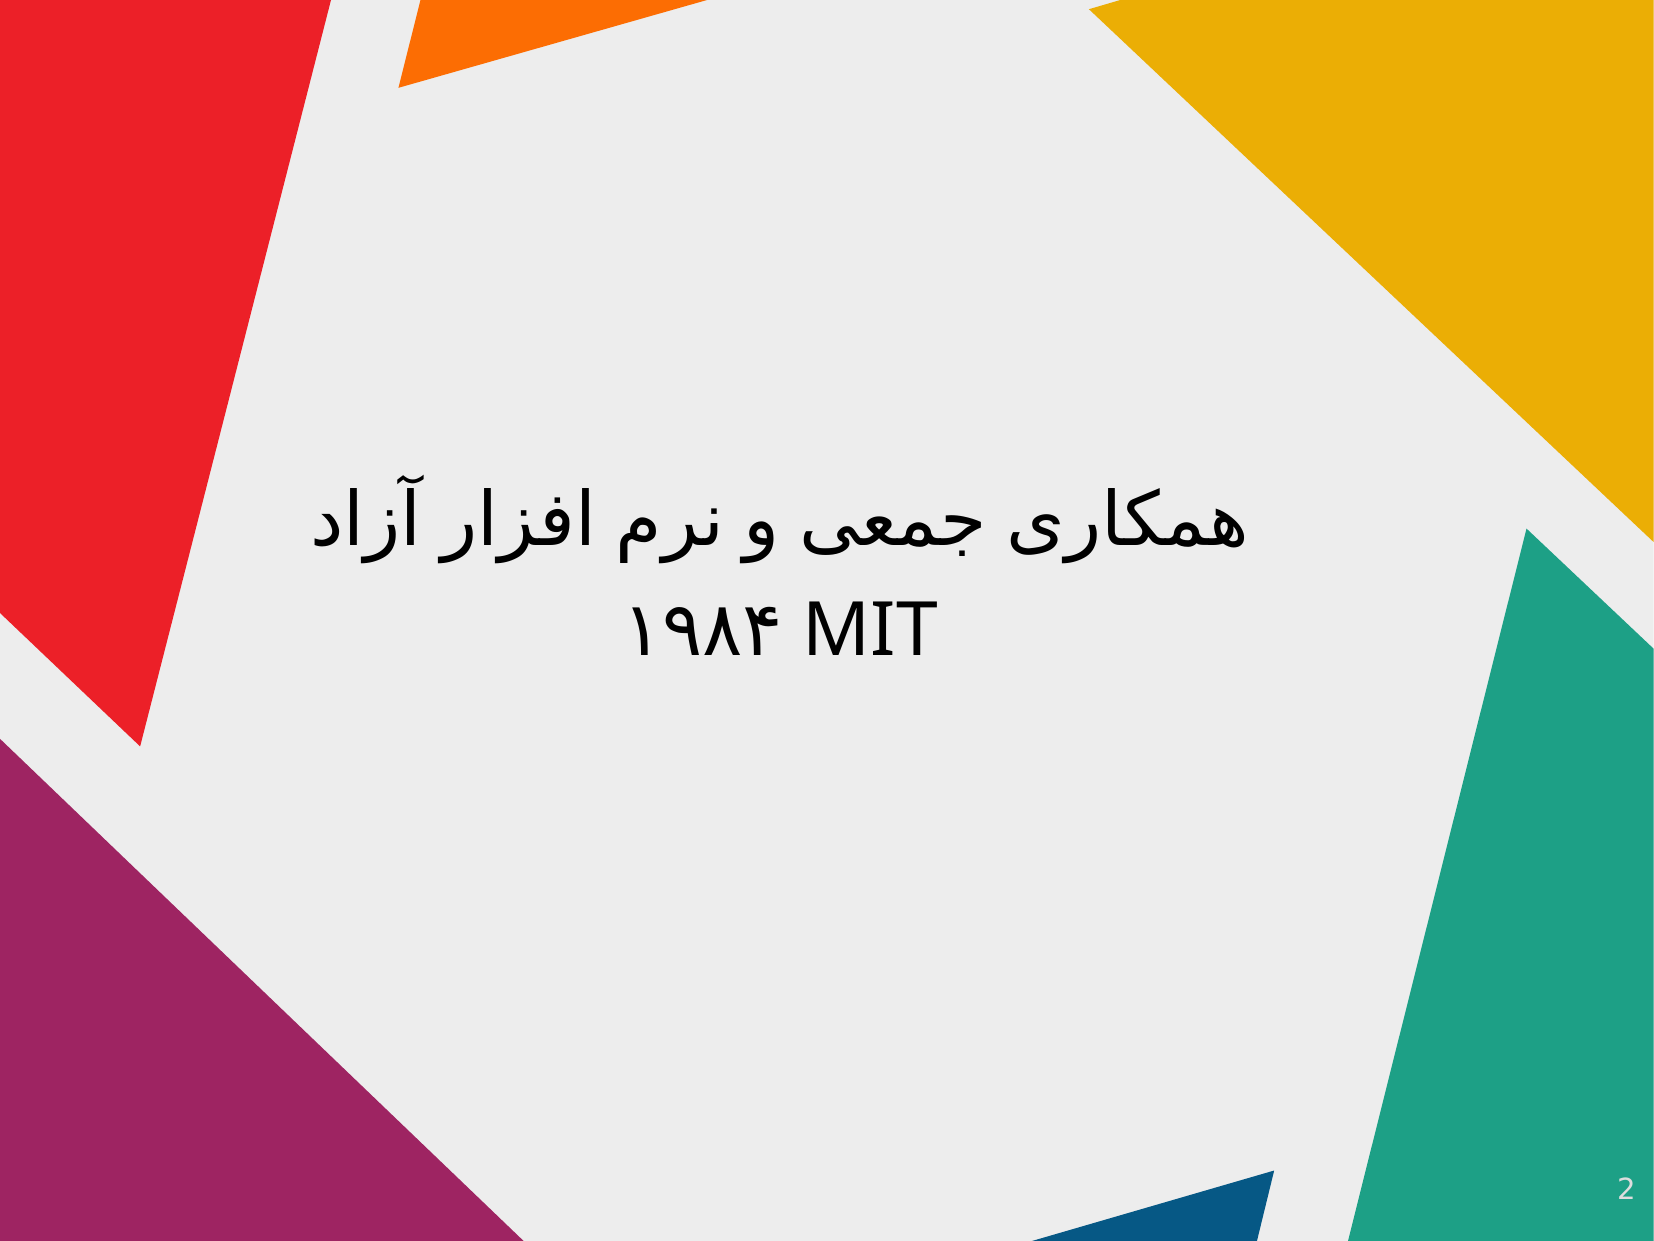

همکاری جمعی و نرم افزار آزاد
۱۹۸۴ MIT
2